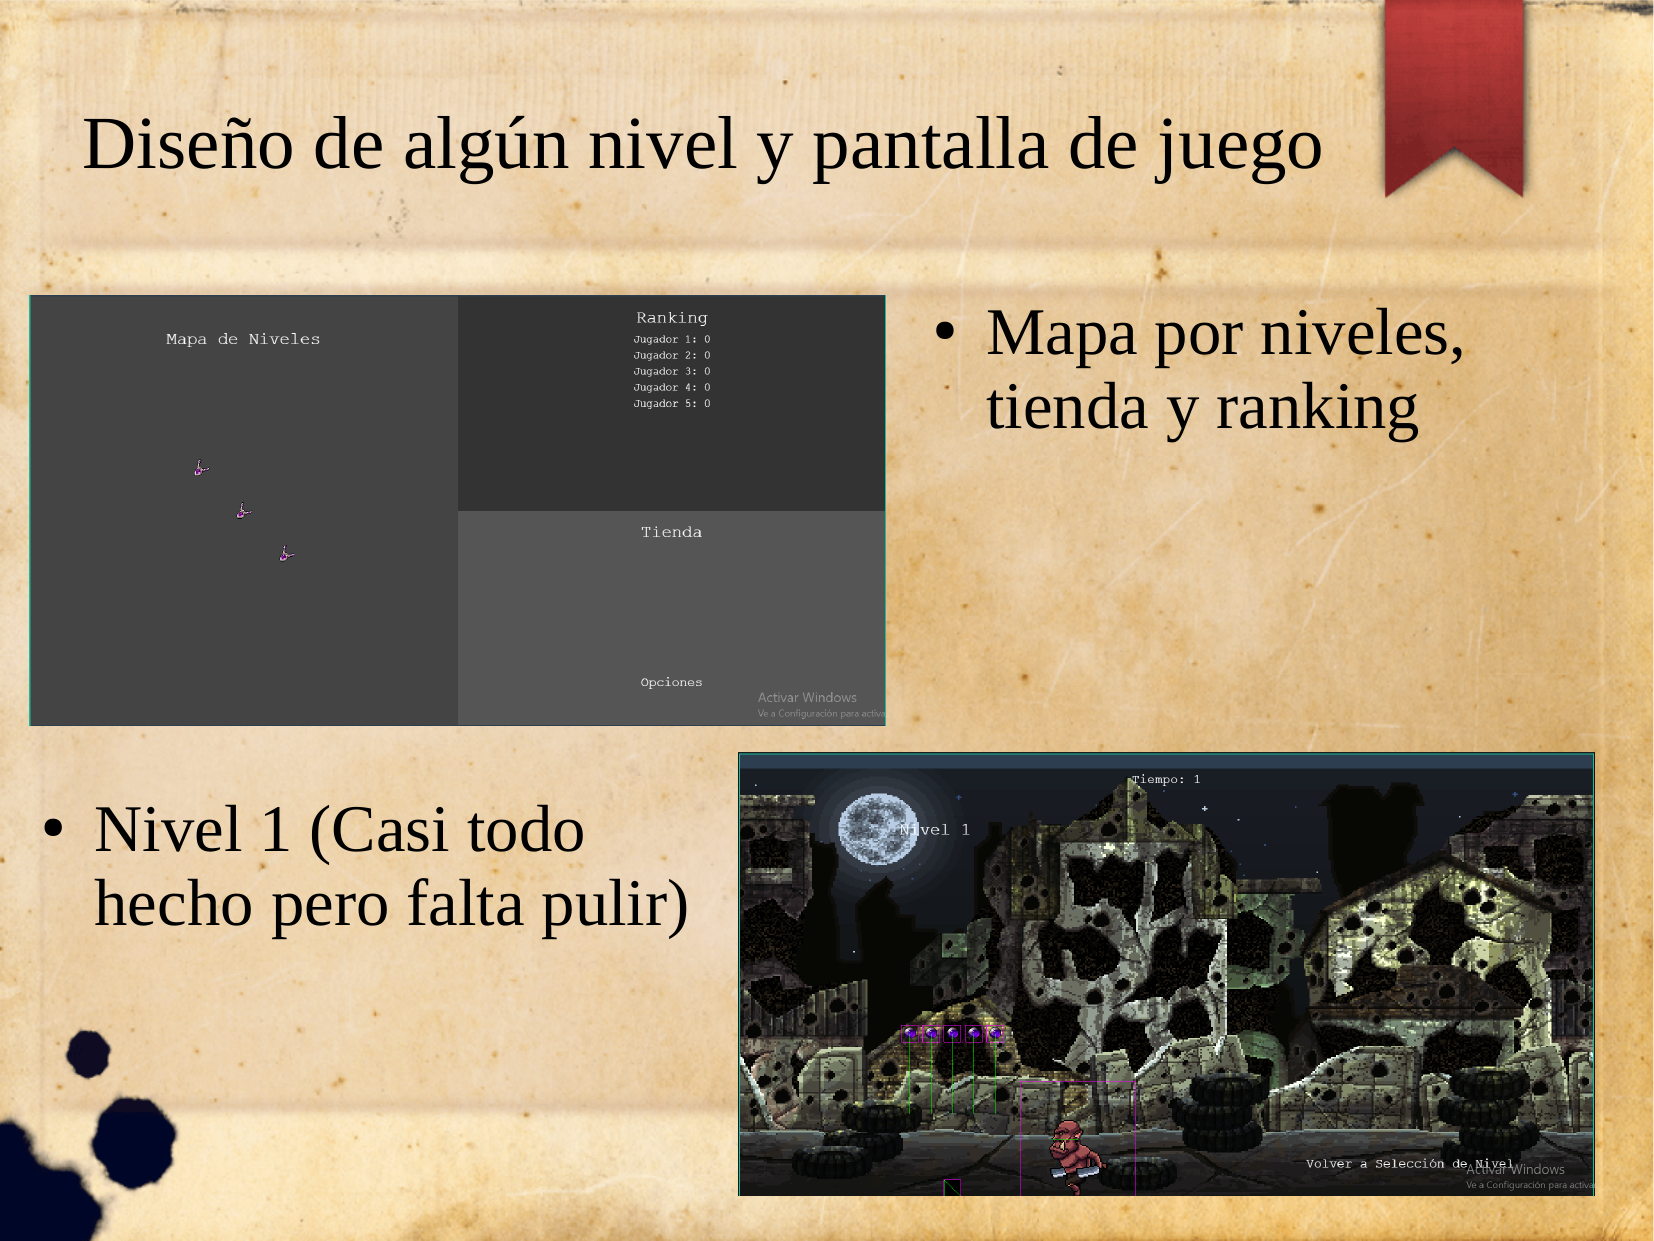

# Diseño de algún nivel y pantalla de juego
Mapa por niveles, tienda y ranking
Nivel 1 (Casi todo hecho pero falta pulir)